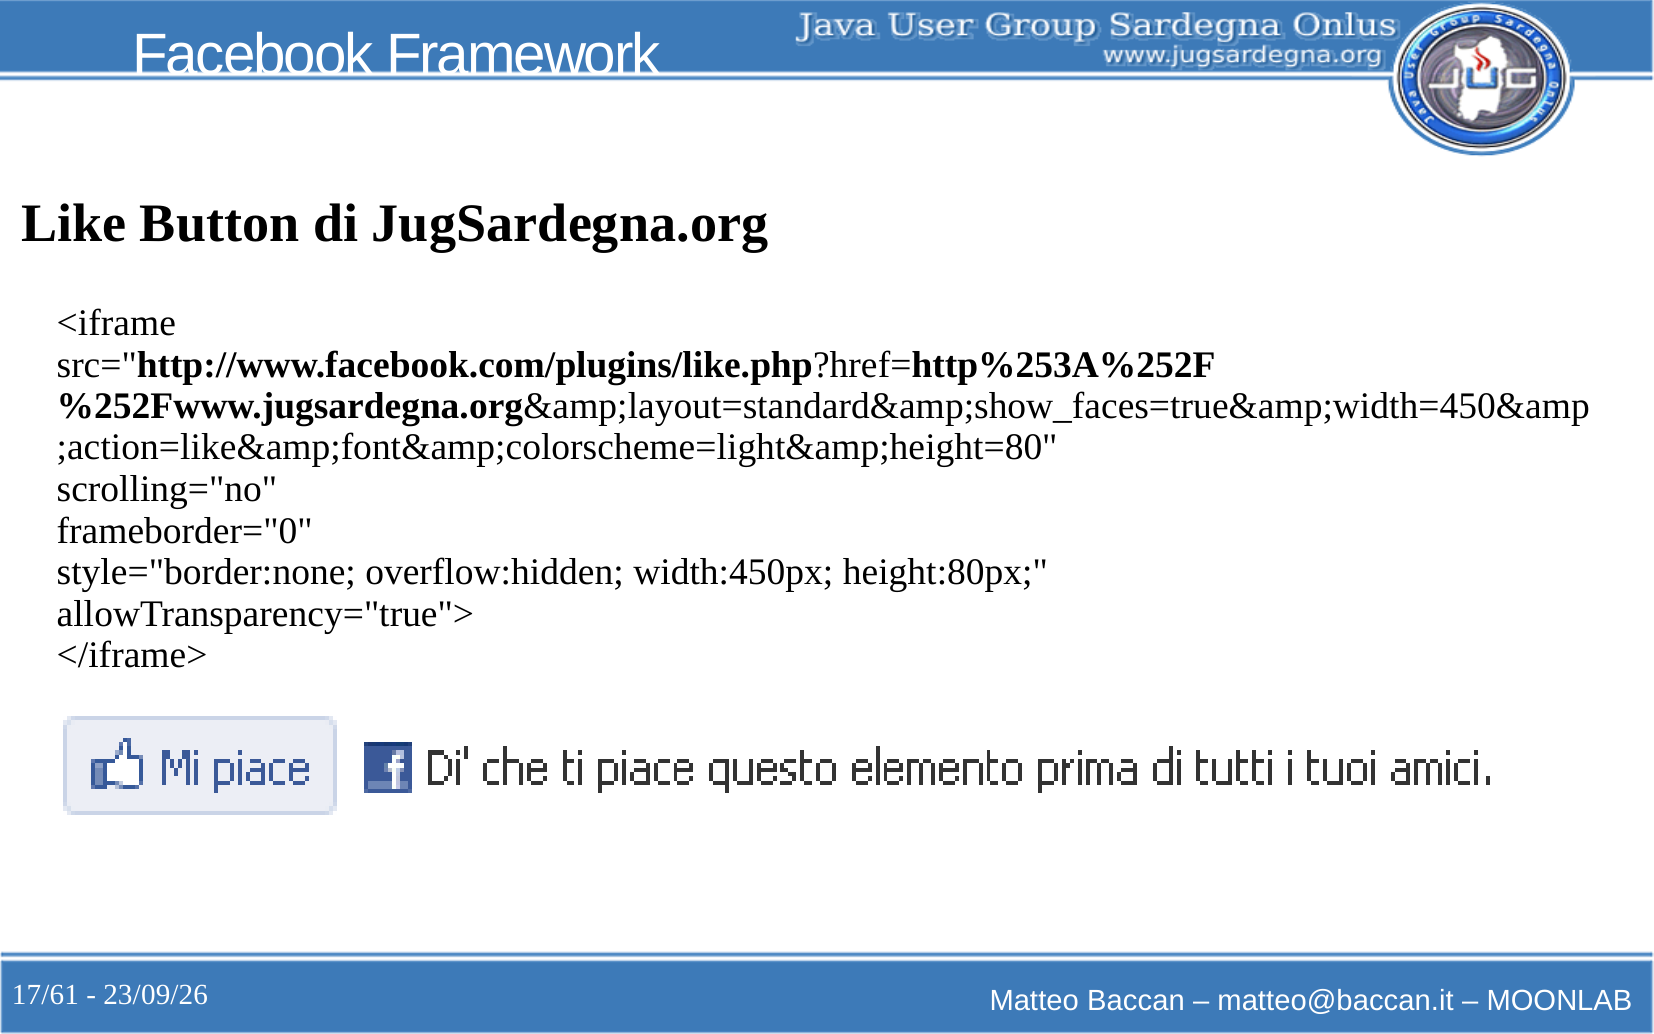

# Facebook Framework
Like Button di JugSardegna.org
<iframe
src="http://www.facebook.com/plugins/like.php?href=http%253A%252F%252Fwww.jugsardegna.org&amp;layout=standard&amp;show_faces=true&amp;width=450&amp;action=like&amp;font&amp;colorscheme=light&amp;height=80"
scrolling="no"
frameborder="0"
style="border:none; overflow:hidden; width:450px; height:80px;"
allowTransparency="true">
</iframe>
17